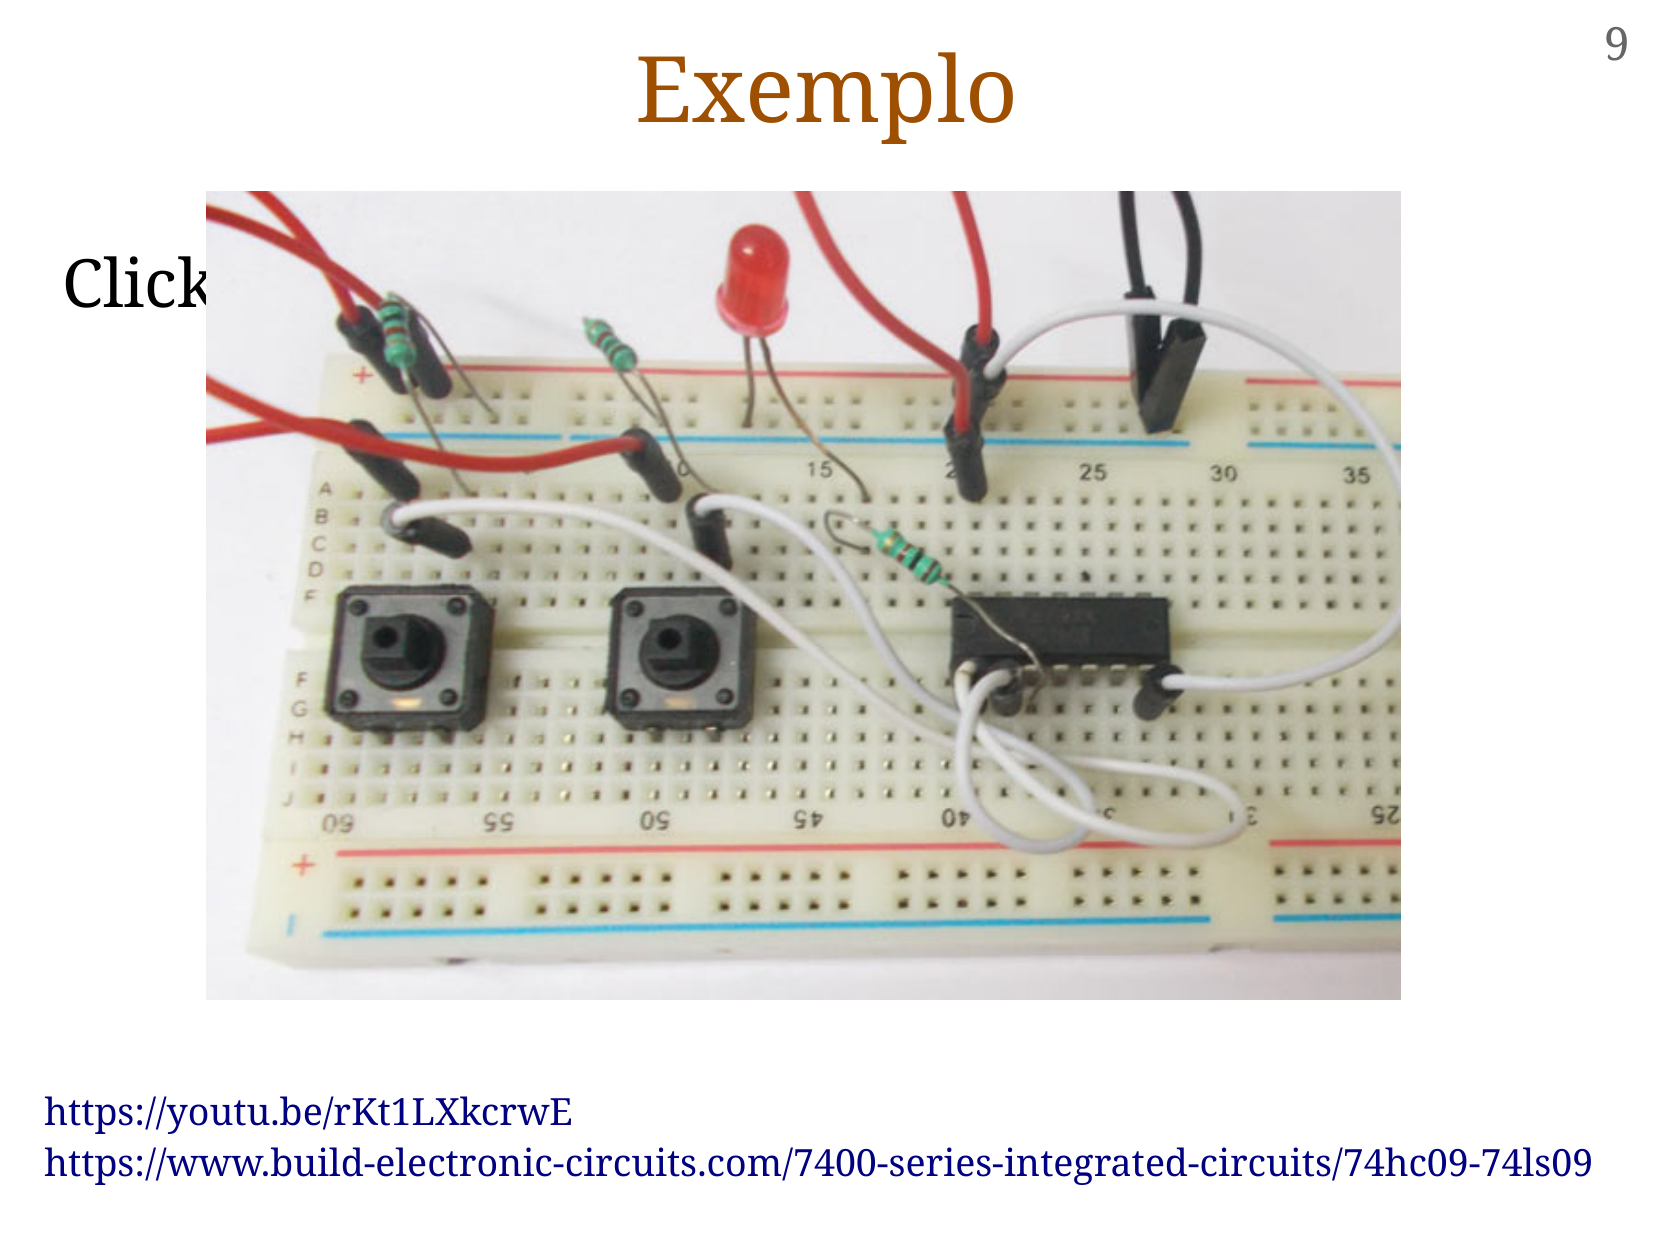

9
# Exemplo
Click to add Text
https://youtu.be/rKt1LXkcrwE
https://www.build-electronic-circuits.com/7400-series-integrated-circuits/74hc09-74ls09